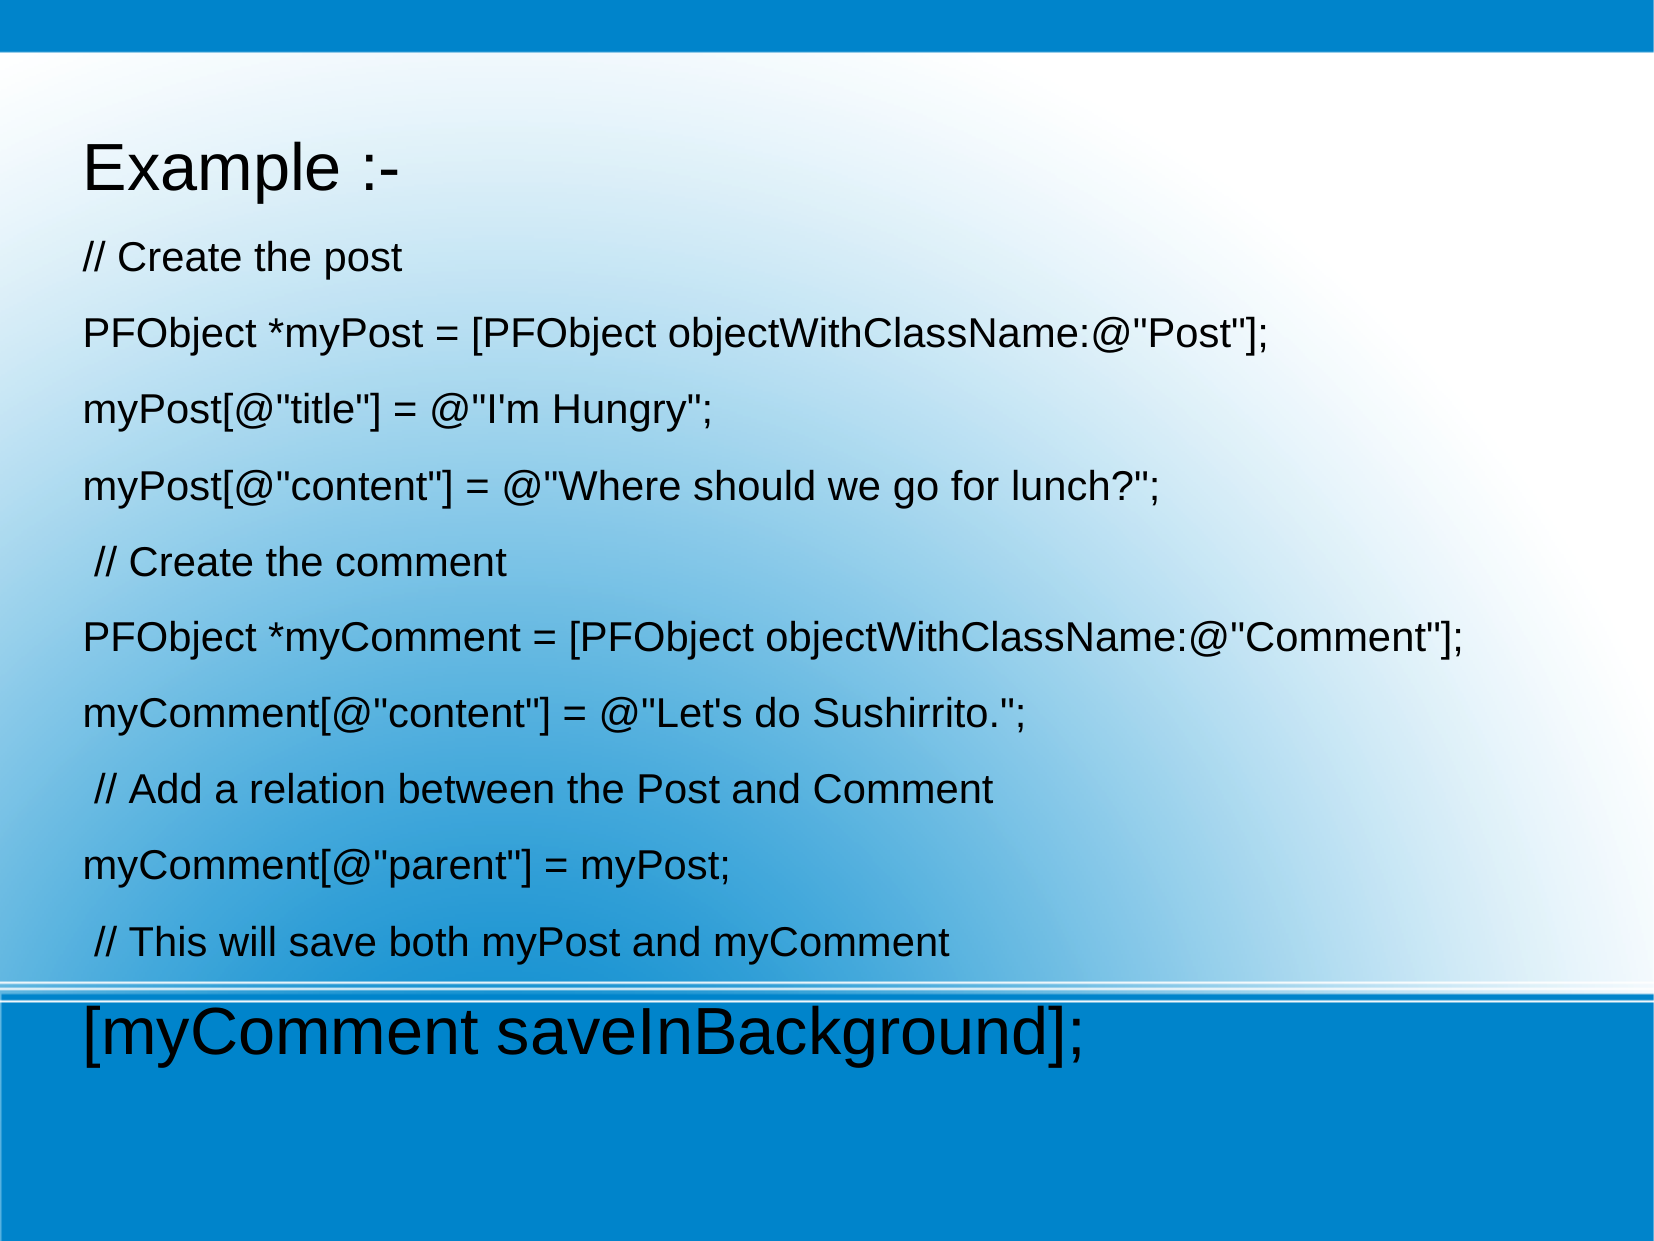

# Example :-
// Create the post
PFObject *myPost = [PFObject objectWithClassName:@"Post"];
myPost[@"title"] = @"I'm Hungry";
myPost[@"content"] = @"Where should we go for lunch?";
 // Create the comment
PFObject *myComment = [PFObject objectWithClassName:@"Comment"];
myComment[@"content"] = @"Let's do Sushirrito.";
 // Add a relation between the Post and Comment
myComment[@"parent"] = myPost;
 // This will save both myPost and myComment
[myComment saveInBackground];